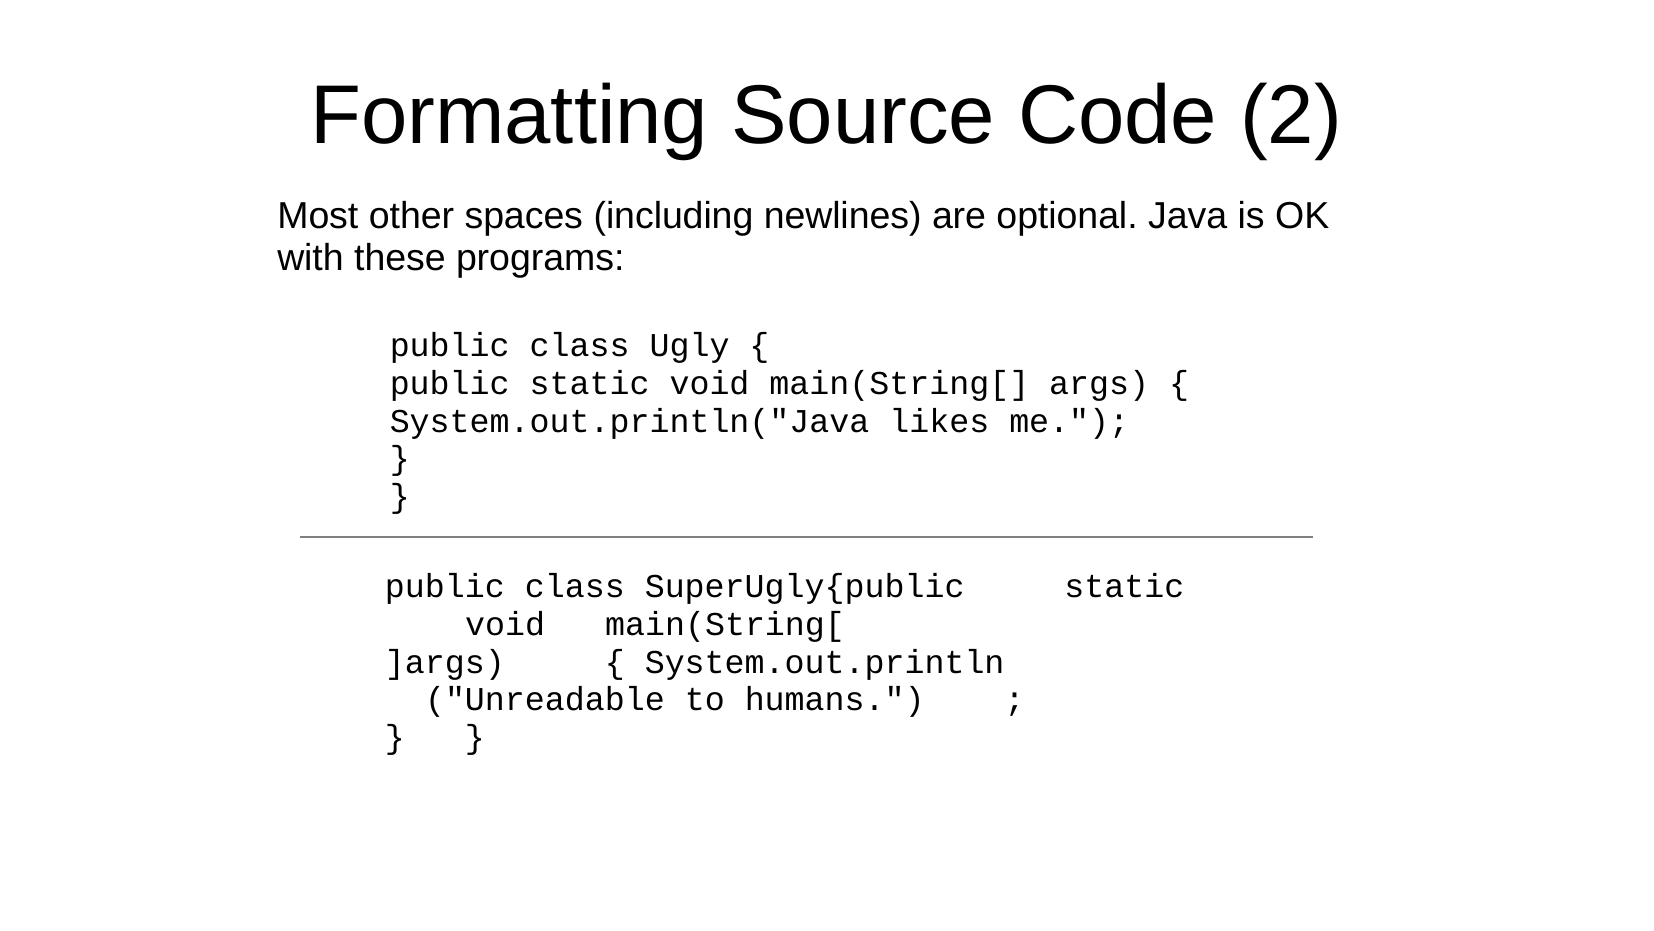

# Formatting Source Code (2)
Most other spaces (including newlines) are optional. Java is OK
with these programs:
public class Ugly {
public static void main(String[] args) {
System.out.println("Java likes me.");
}
}
public class SuperUgly{public static
 void main(String[
]args) { System.out.println
 ("Unreadable to humans.") ;
} }